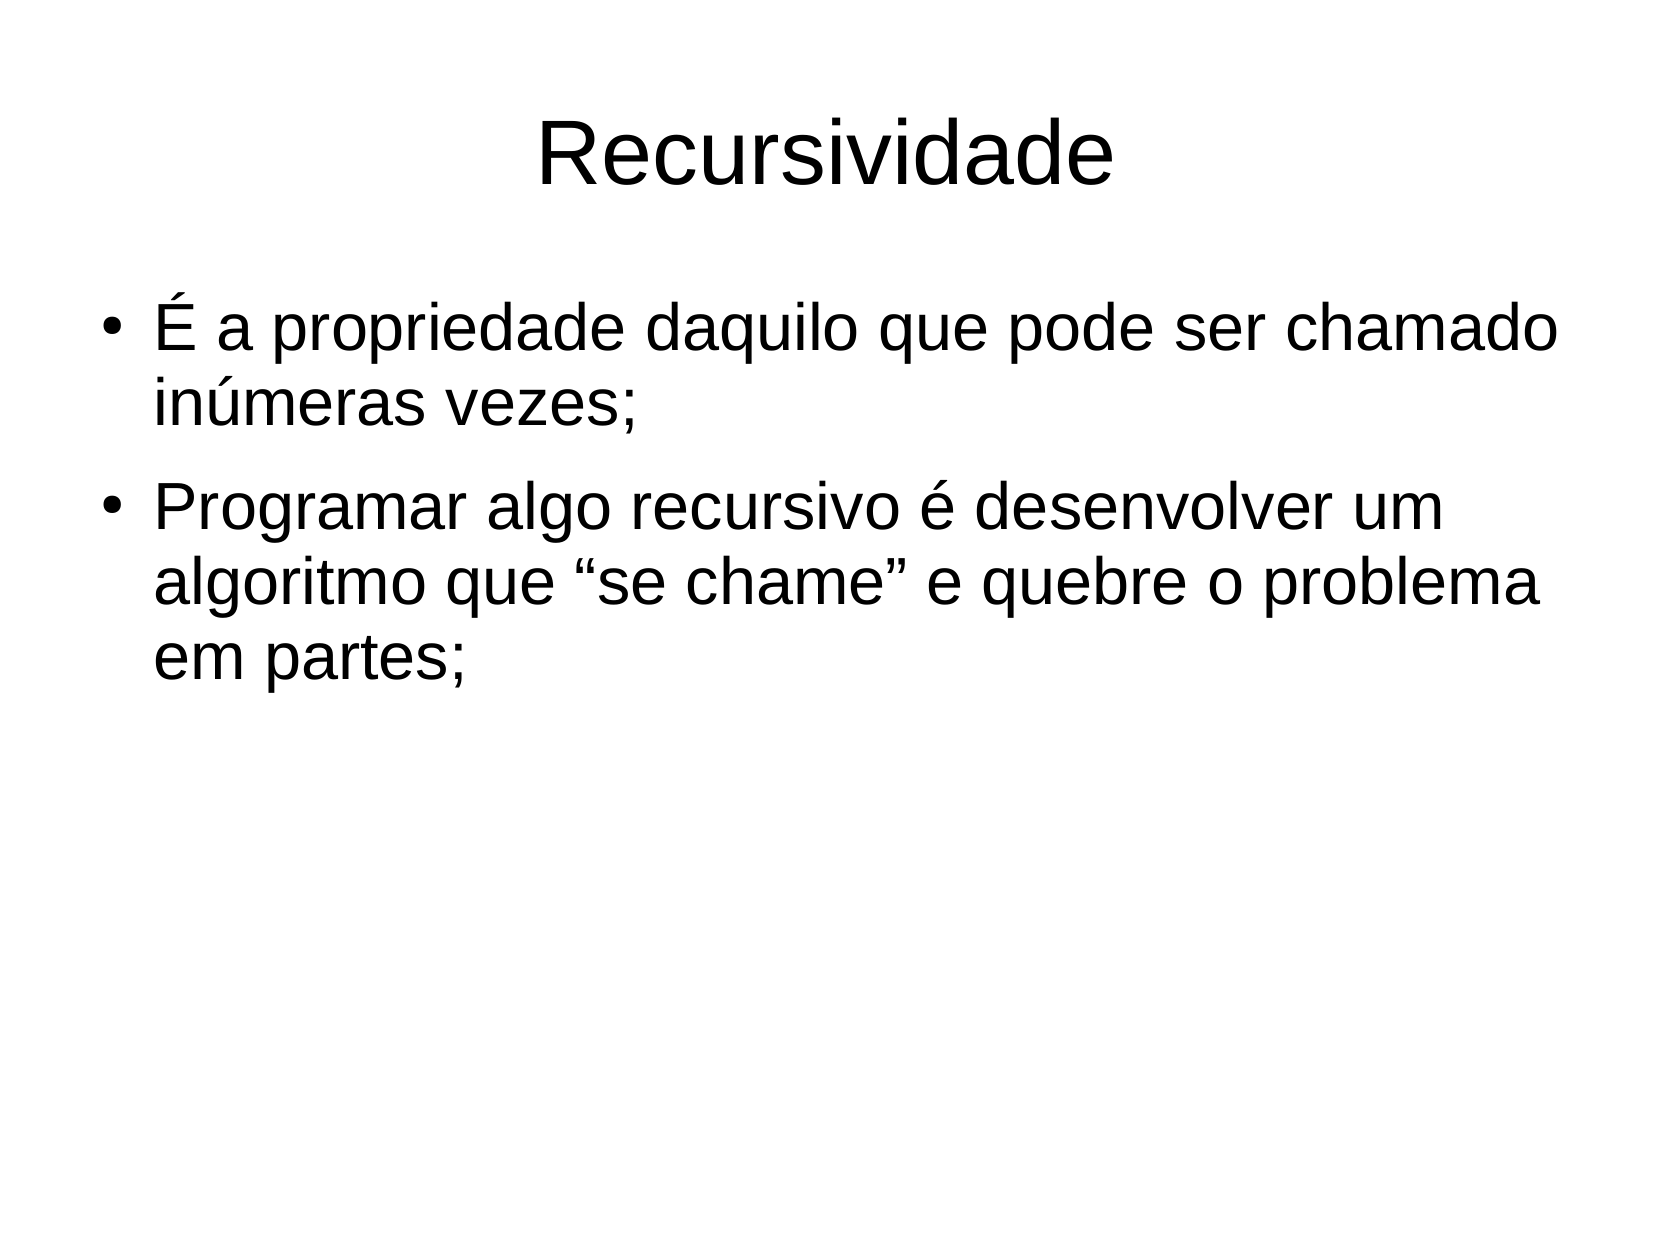

# Recursividade
É a propriedade daquilo que pode ser chamado inúmeras vezes;
Programar algo recursivo é desenvolver um algoritmo que “se chame” e quebre o problema em partes;